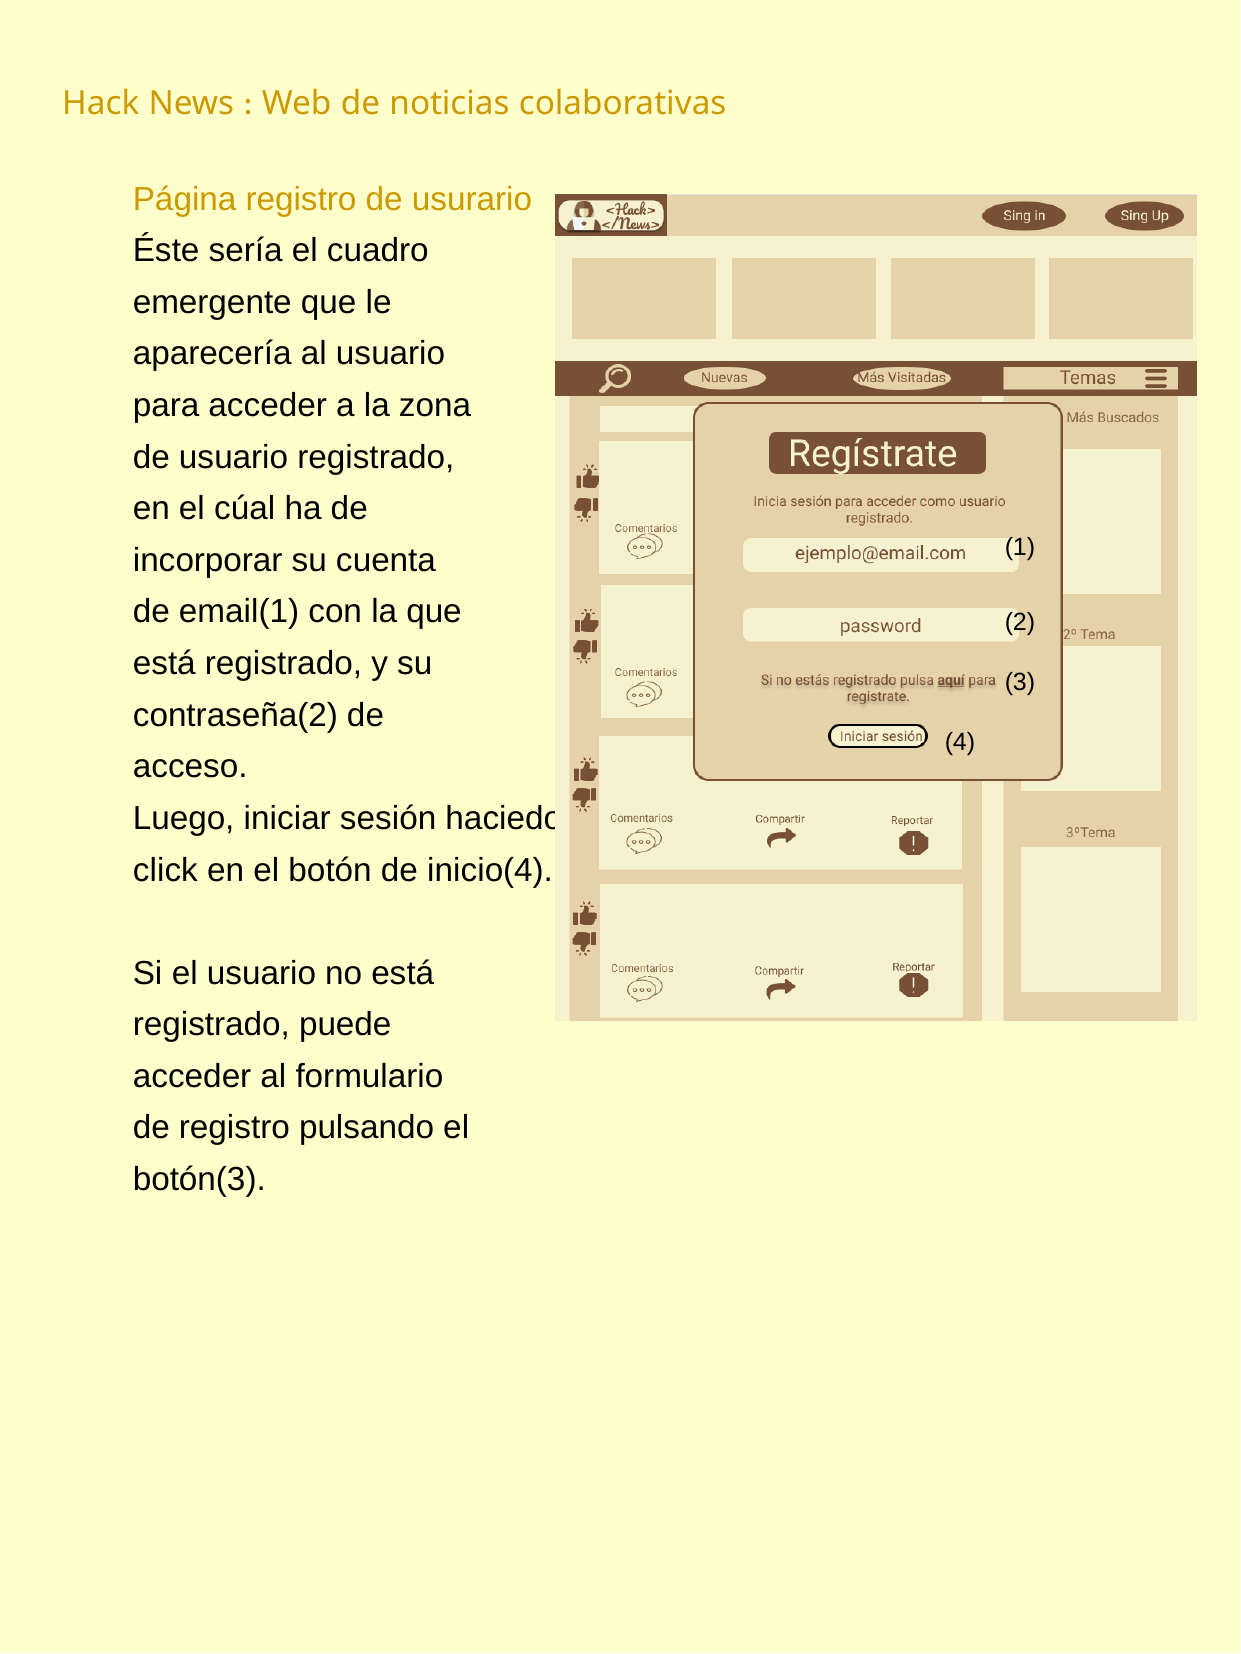

# Hack News : Web de noticias colaborativas
Página registro de usurario
Éste sería el cuadro
emergente que le
aparecería al usuario
para acceder a la zona
de usuario registrado,
en el cúal ha de
incorporar su cuenta
de email(1) con la que
está registrado, y su
contraseña(2) de
acceso.
Luego, iniciar sesión haciedo
click en el botón de inicio(4).
Si el usuario no está
registrado, puede
acceder al formulario
de registro pulsando el
botón(3).
(1)
(2)
(3)
(4)